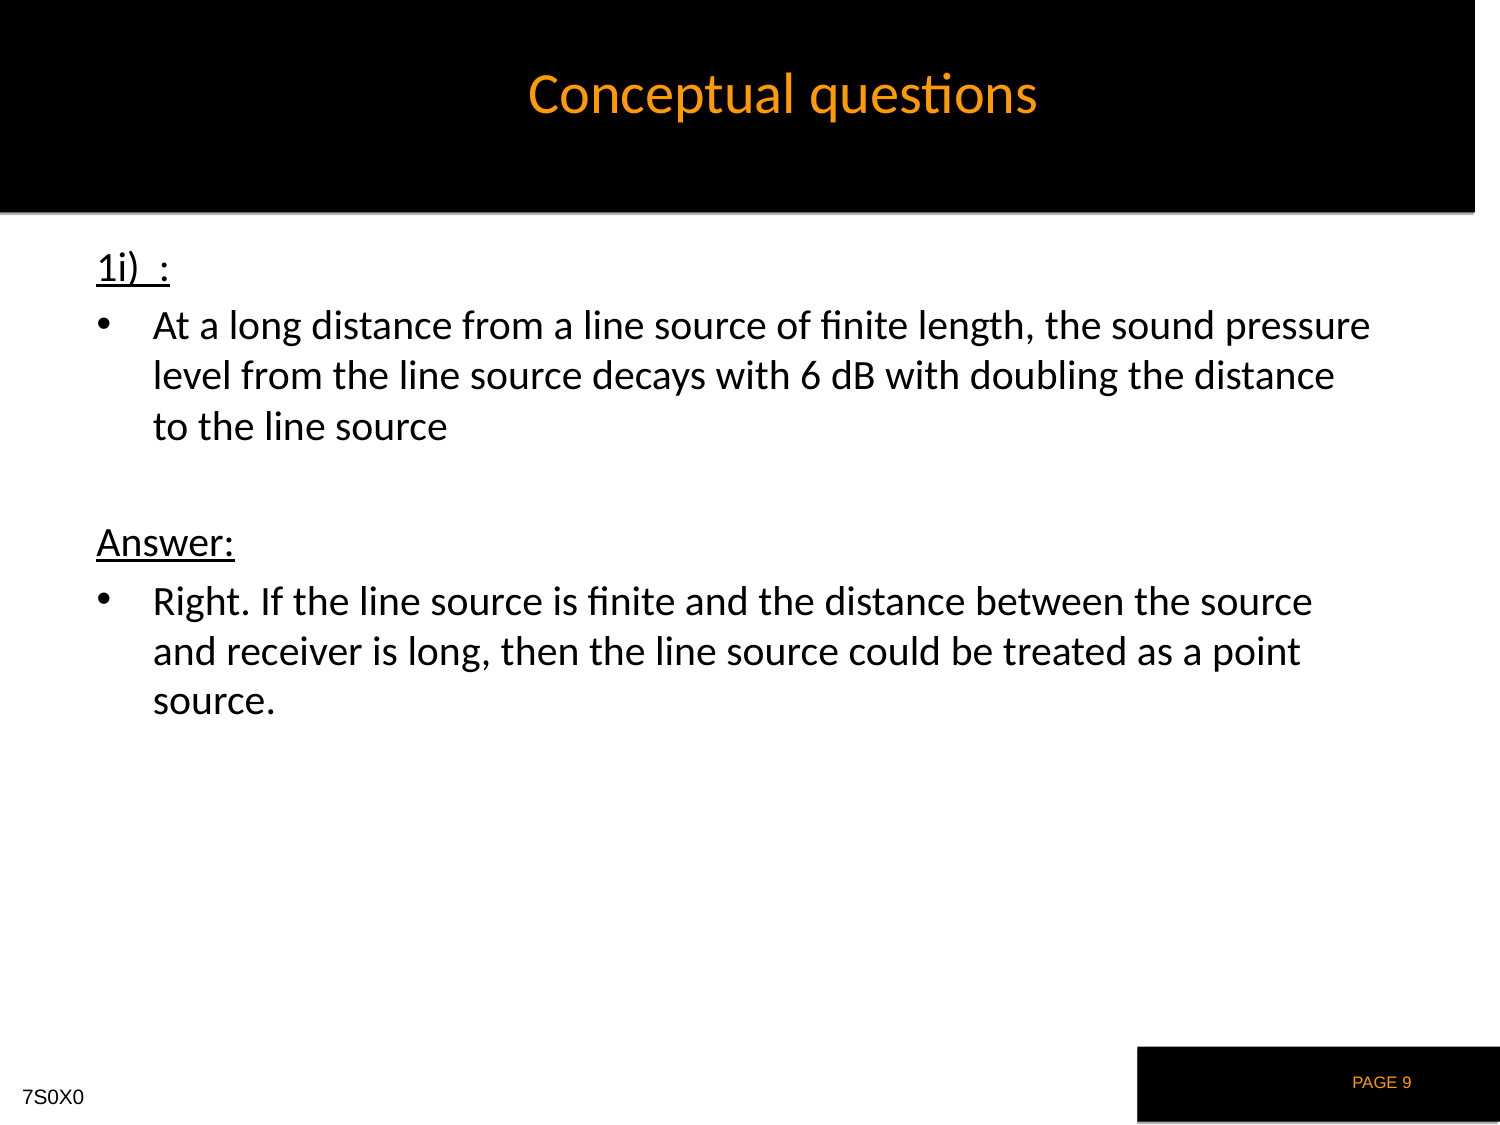

#
Conceptual questions
1i) :
At a long distance from a line source of finite length, the sound pressure level from the line source decays with 6 dB with doubling the distance to the line source
Answer:
Right. If the line source is finite and the distance between the source and receiver is long, then the line source could be treated as a point source.
PAGE 9
2017/02/09
PAGE
7S0X0